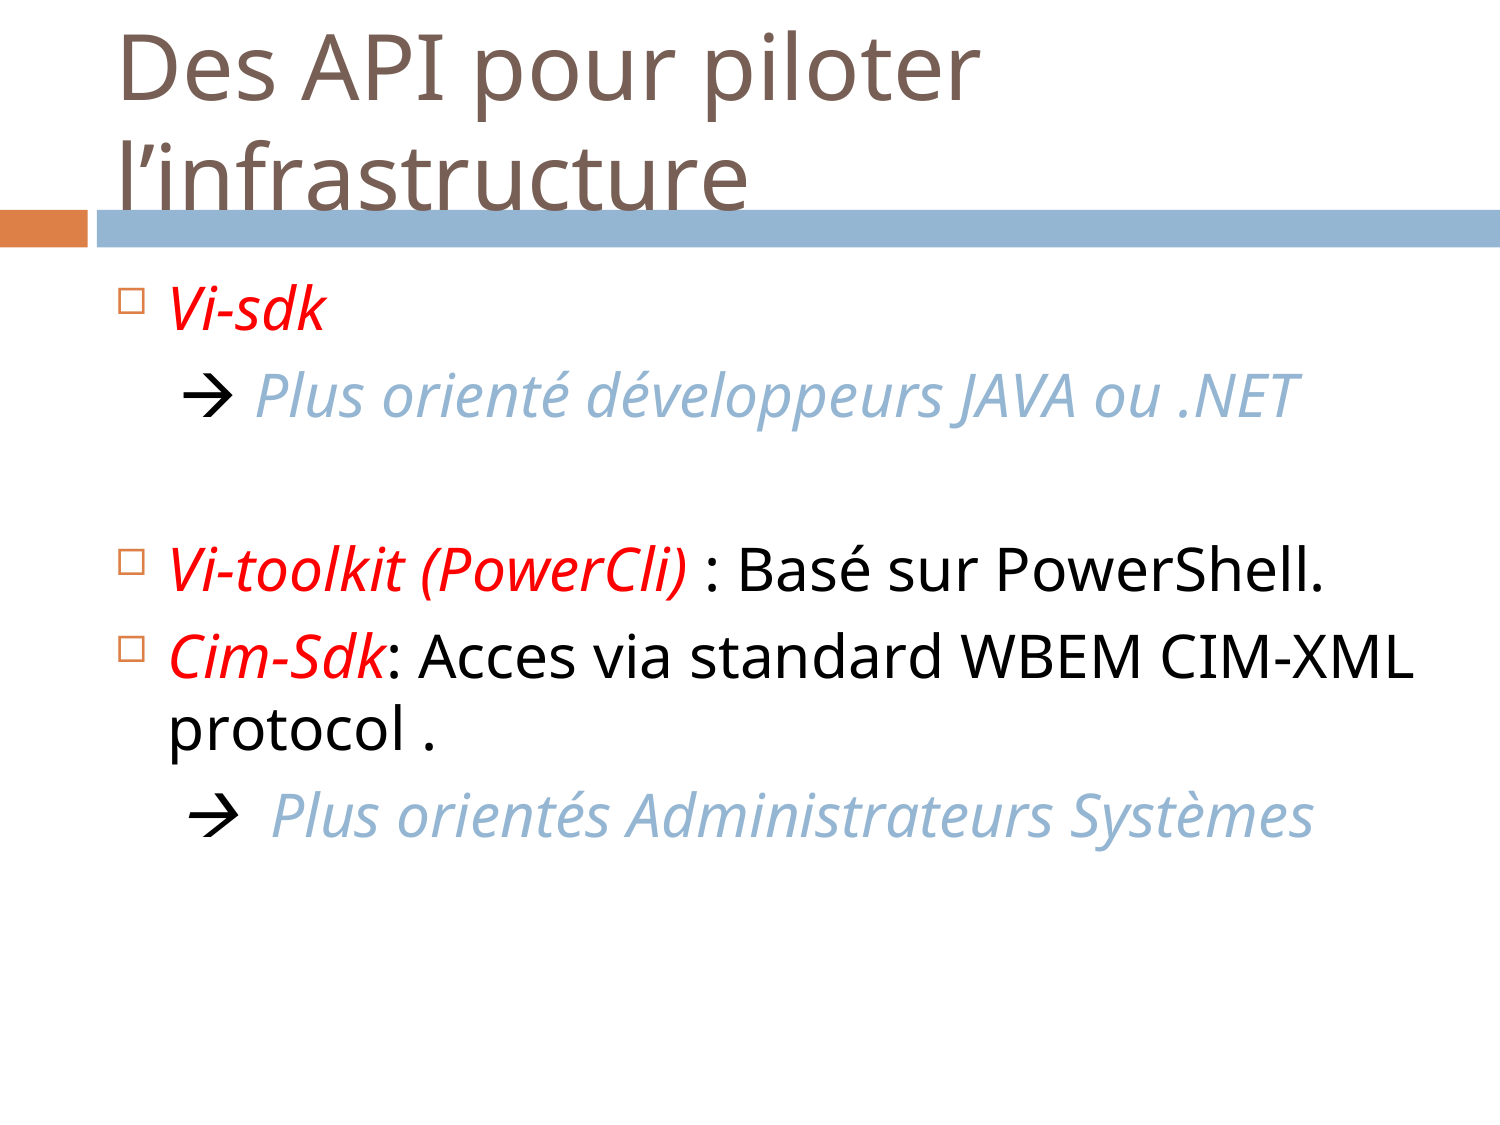

# Des API pour piloter l’infrastructure
Vi-sdk
  Plus orienté développeurs JAVA ou .NET
Vi-toolkit (PowerCli) : Basé sur PowerShell.
Cim-Sdk: Acces via standard WBEM CIM-XML protocol .
  Plus orientés Administrateurs Systèmes